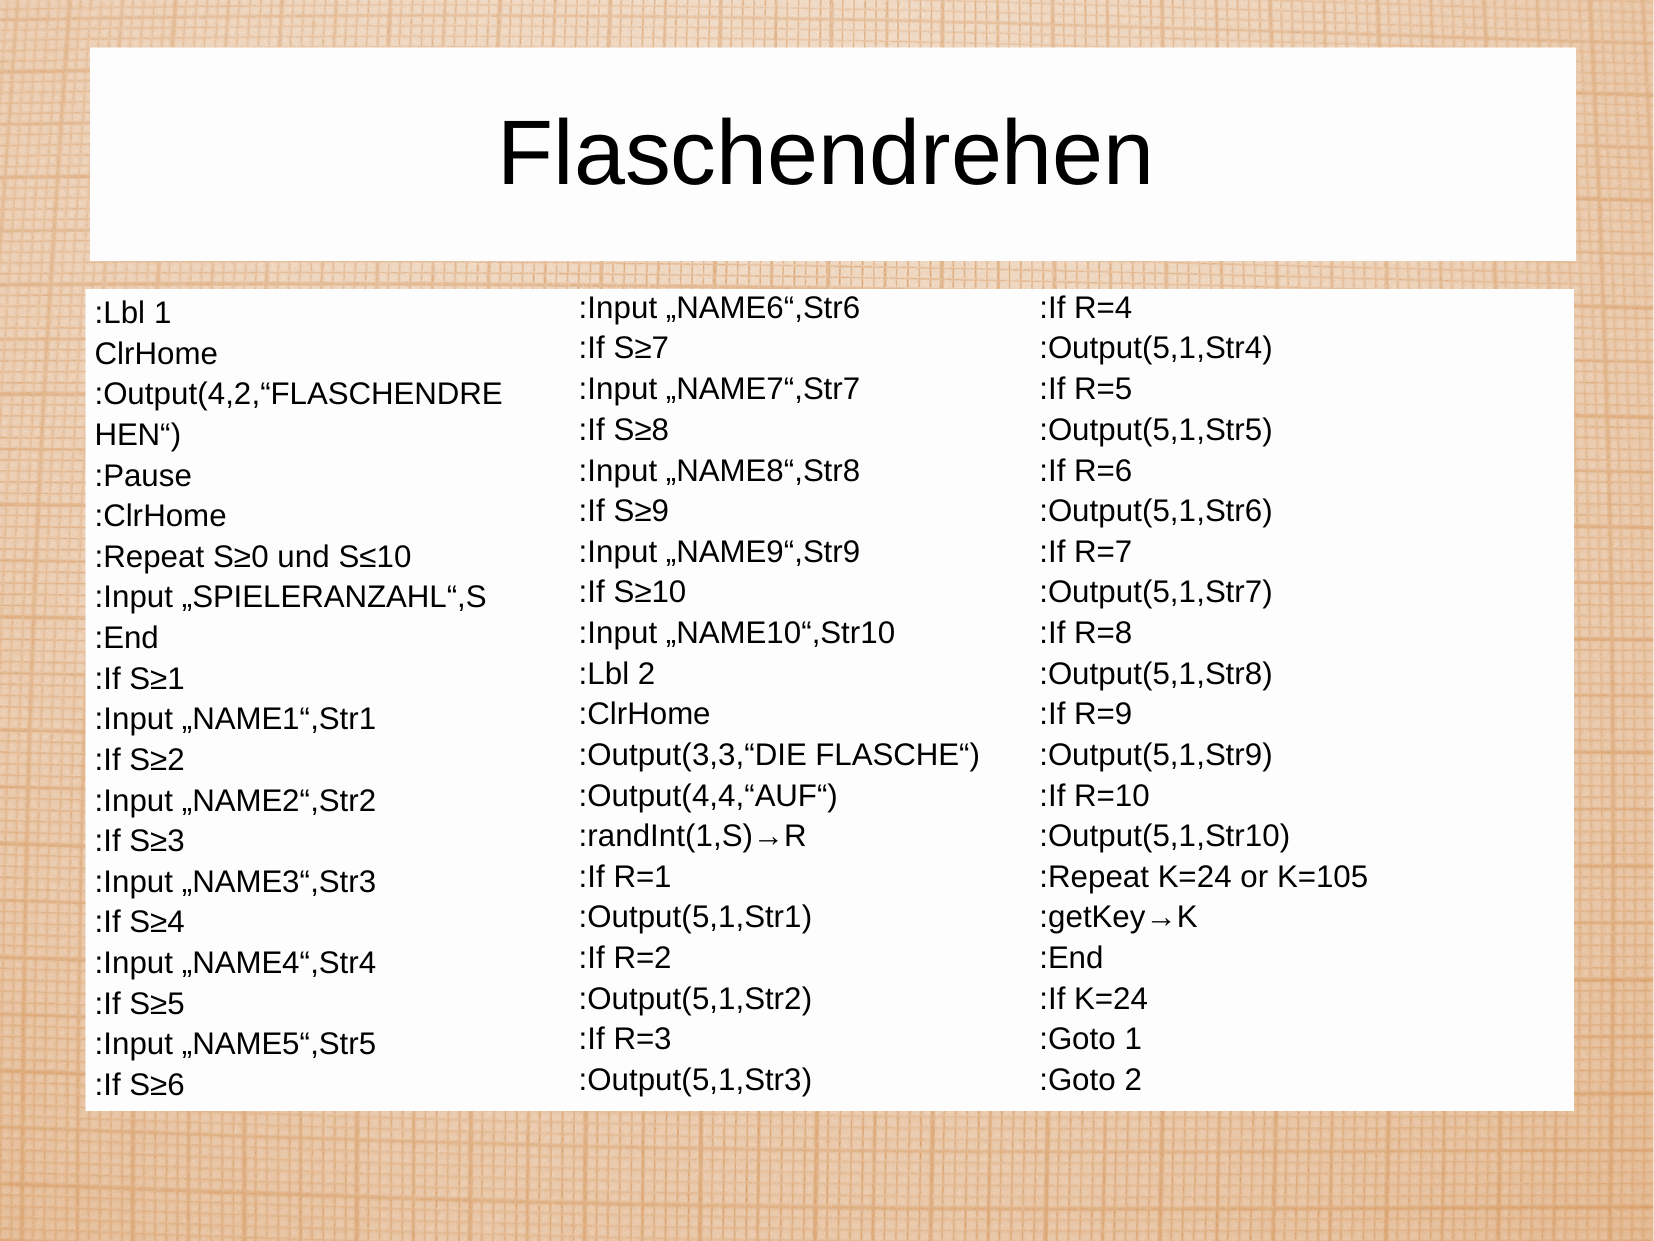

# Flaschendrehen
:Input „NAME6“,Str6
:If S≥7
:Input „NAME7“,Str7
:If S≥8
:Input „NAME8“,Str8
:If S≥9
:Input „NAME9“,Str9
:If S≥10
:Input „NAME10“,Str10
:Lbl 2
:ClrHome
:Output(3,3,“DIE FLASCHE“)
:Output(4,4,“AUF“)
:randInt(1,S)→R
:If R=1
:Output(5,1,Str1)
:If R=2
:Output(5,1,Str2)
:If R=3
:Output(5,1,Str3)
:If R=4
:Output(5,1,Str4)
:If R=5
:Output(5,1,Str5)
:If R=6
:Output(5,1,Str6)
:If R=7
:Output(5,1,Str7)
:If R=8
:Output(5,1,Str8)
:If R=9
:Output(5,1,Str9)
:If R=10
:Output(5,1,Str10)
:Repeat K=24 or K=105
:getKey→K
:End
:If K=24
:Goto 1
:Goto 2
:Lbl 1
ClrHome
:Output(4,2,“FLASCHENDRE
HEN“)
:Pause
:ClrHome
:Repeat S≥0 und S≤10
:Input „SPIELERANZAHL“,S
:End
:If S≥1
:Input „NAME1“,Str1
:If S≥2
:Input „NAME2“,Str2
:If S≥3
:Input „NAME3“,Str3
:If S≥4
:Input „NAME4“,Str4
:If S≥5
:Input „NAME5“,Str5
:If S≥6